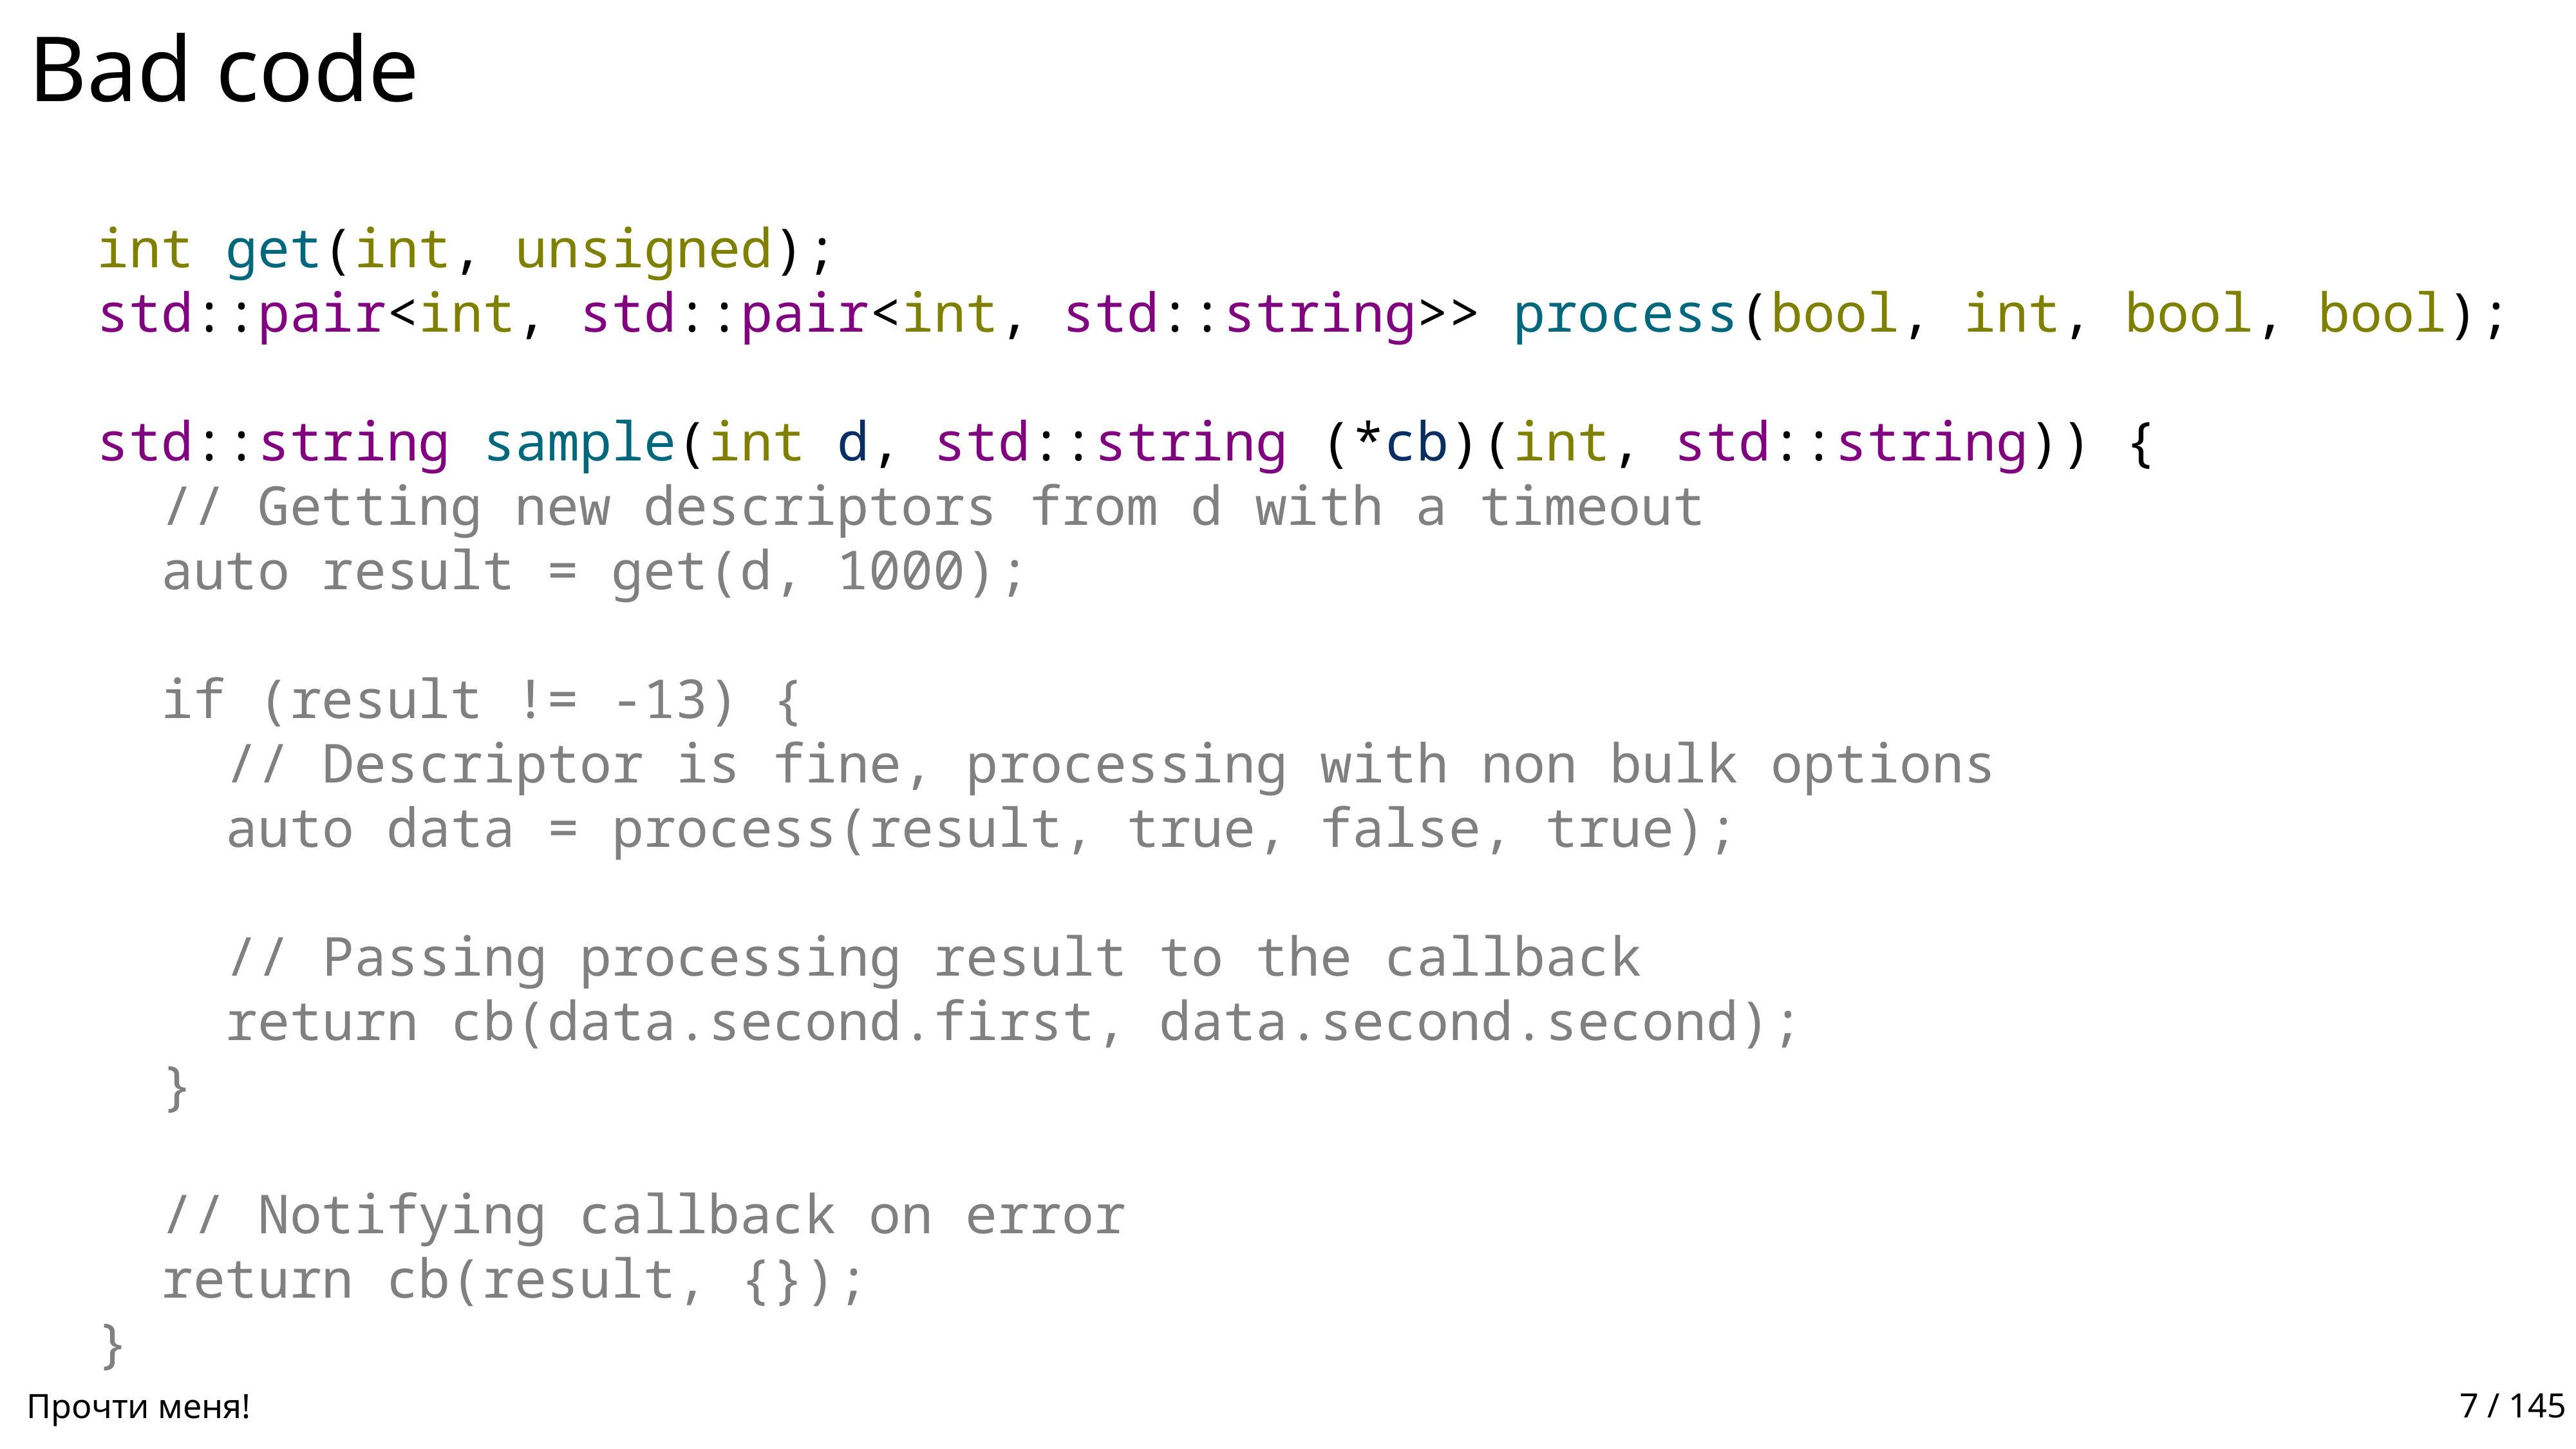

# Bad code
int get(int, unsigned);
std::pair<int, std::pair<int, std::string>> process(bool, int, bool, bool);
std::string sample(int d, std::string (*cb)(int, std::string)) {
 // Getting new descriptors from d with a timeout
 auto result = get(d, 1000);
 if (result != -13) {
 // Descriptor is fine, processing with non bulk options
 auto data = process(result, true, false, true);
 // Passing processing result to the callback
 return cb(data.second.first, data.second.second);
 }
 // Notifying callback on error
 return cb(result, {});
}
Прочти меня!